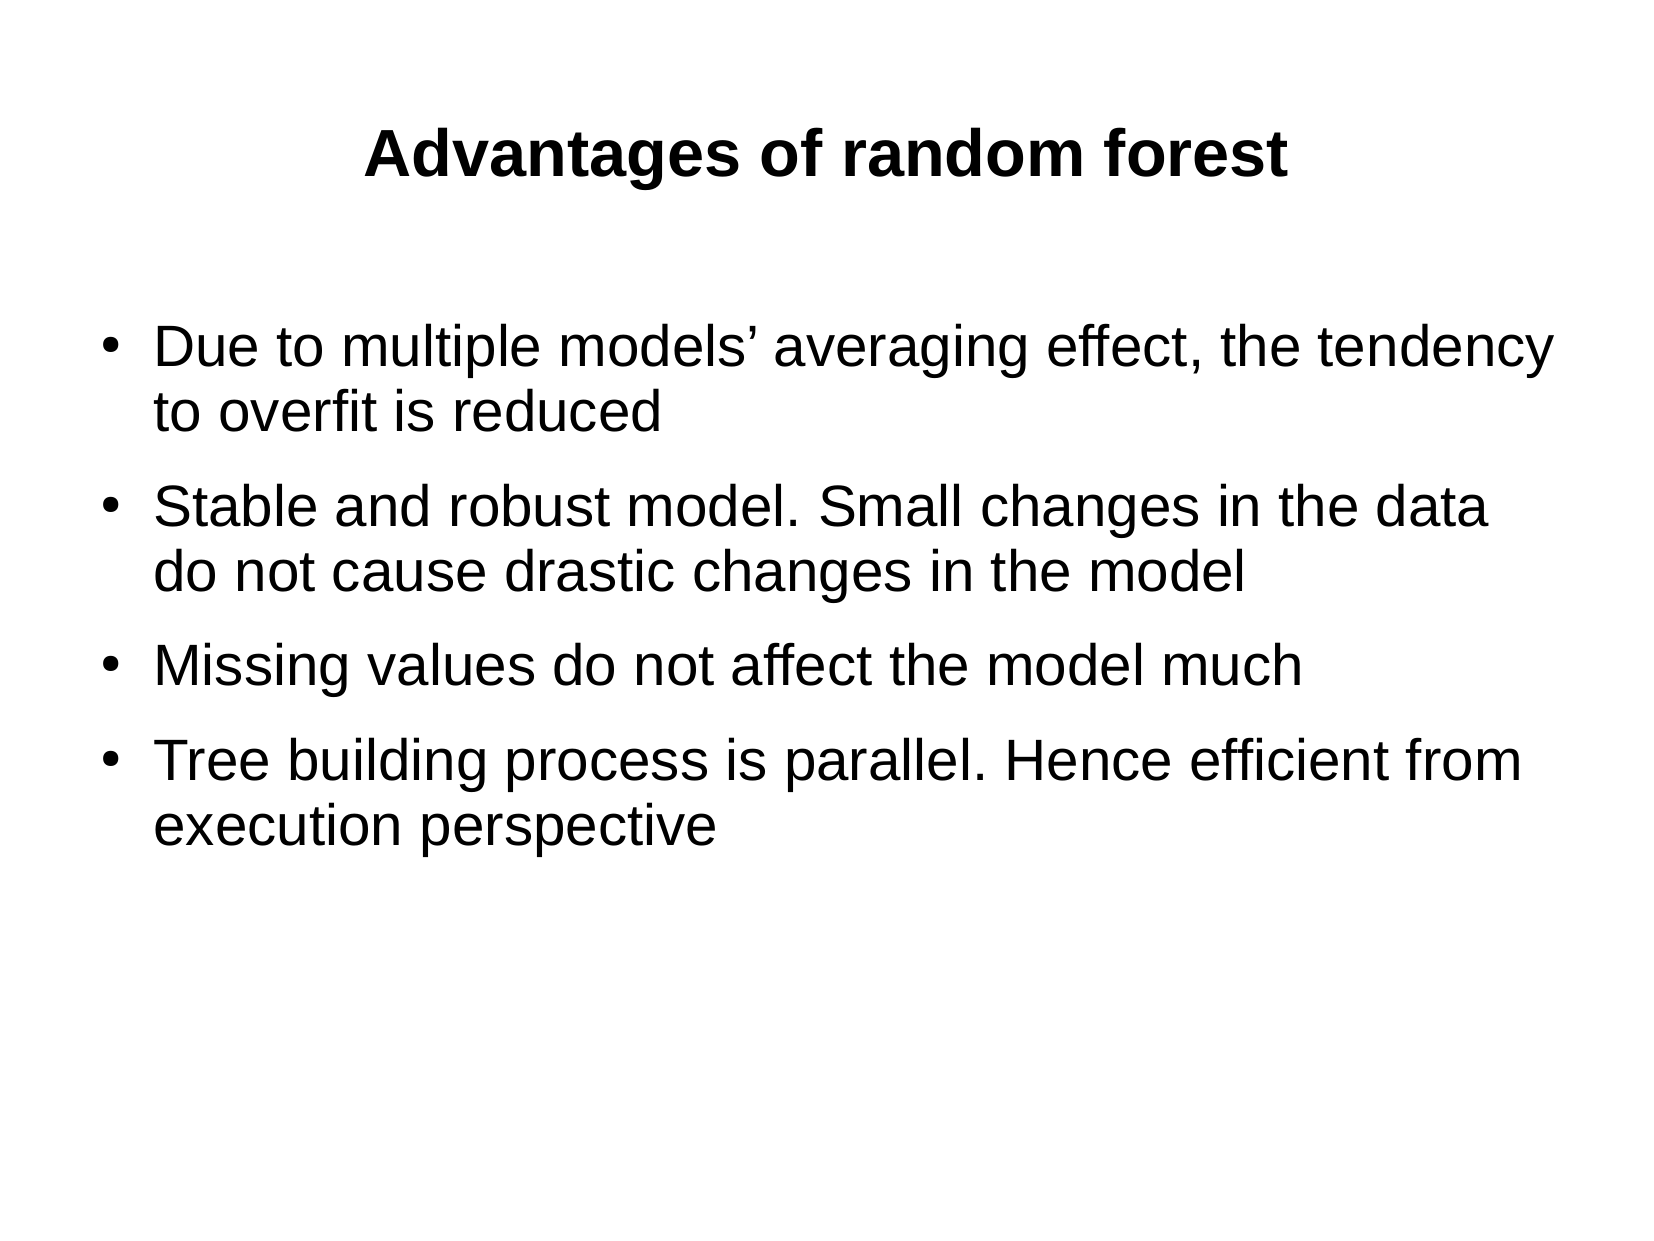

# Advantages of random forest
Due to multiple models’ averaging effect, the tendency to overfit is reduced
Stable and robust model. Small changes in the data do not cause drastic changes in the model
Missing values do not affect the model much
Tree building process is parallel. Hence efficient from execution perspective